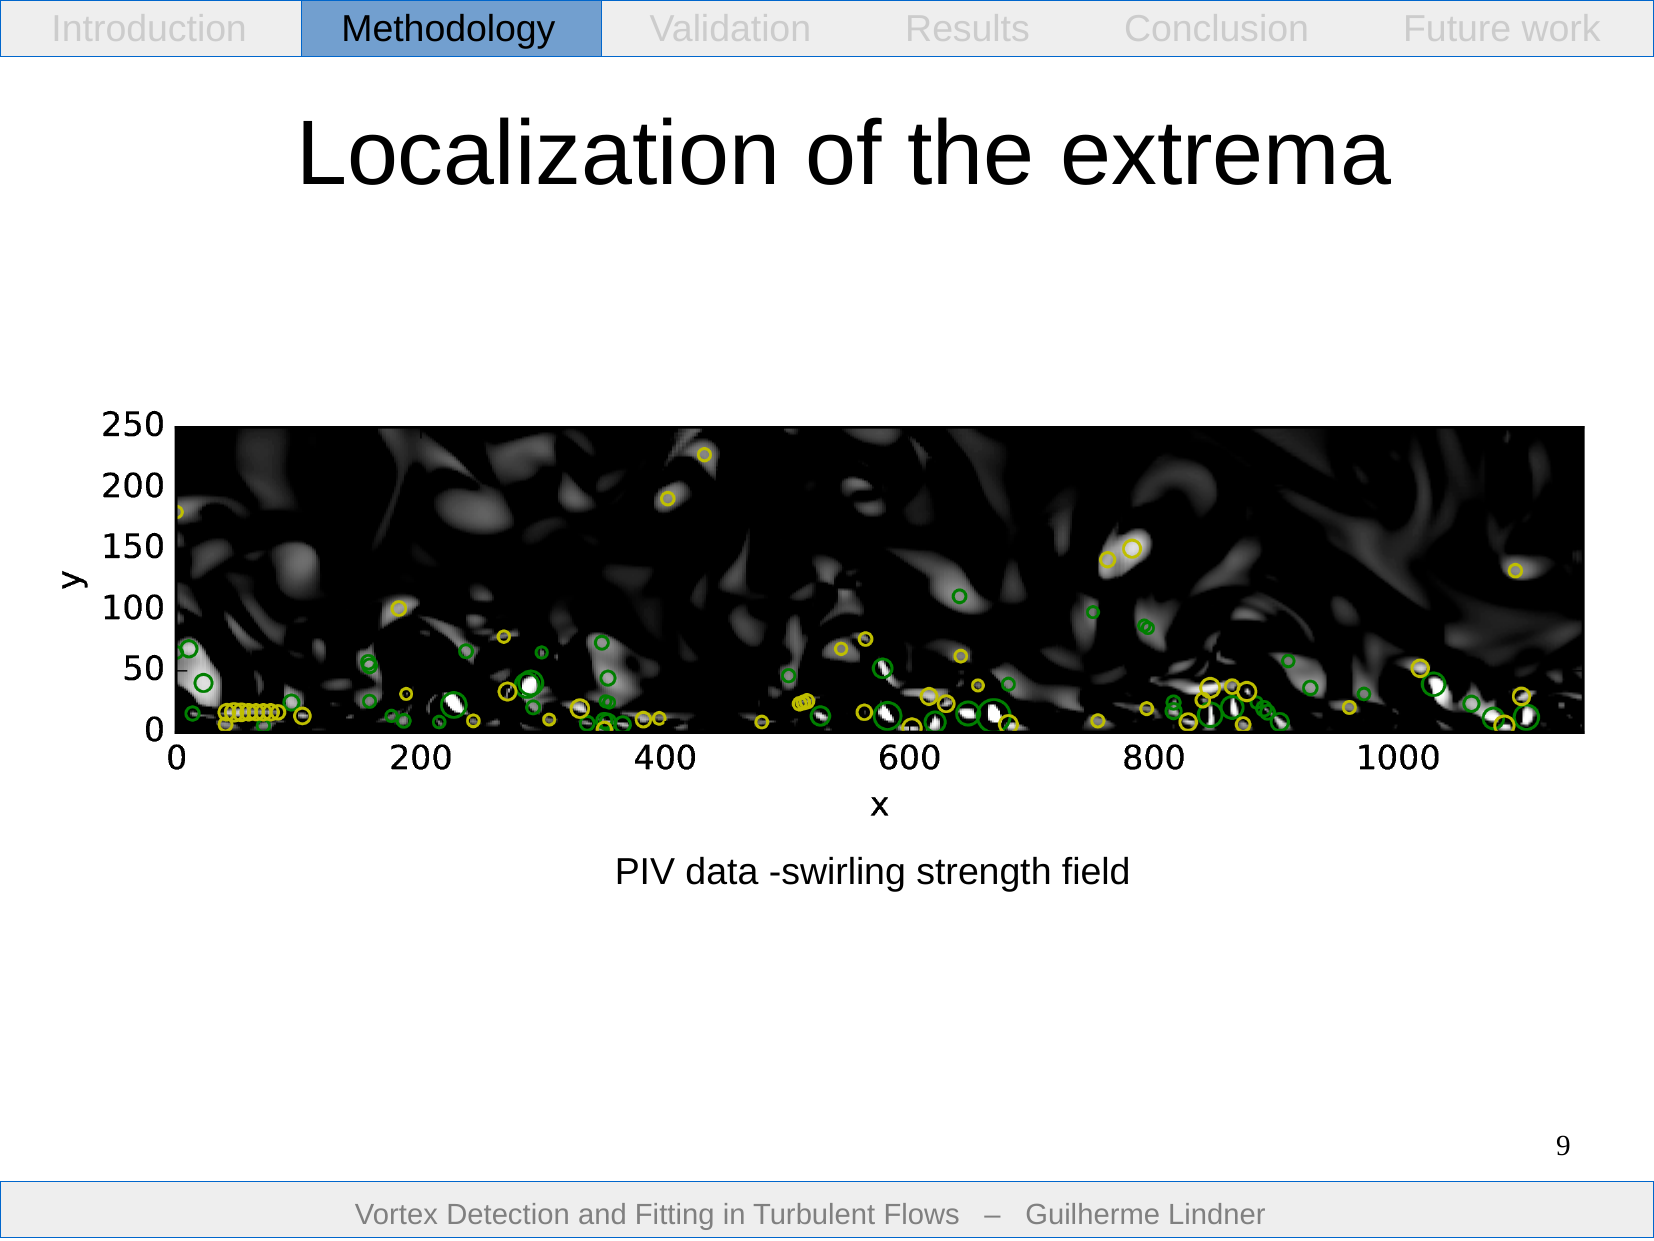

Introduction Methodology Validation Results Conclusion Future work
# Localization of the extrema
PIV data -swirling strength field
9
Vortex Detection and Fitting in Turbulent Flows – Guilherme Lindner